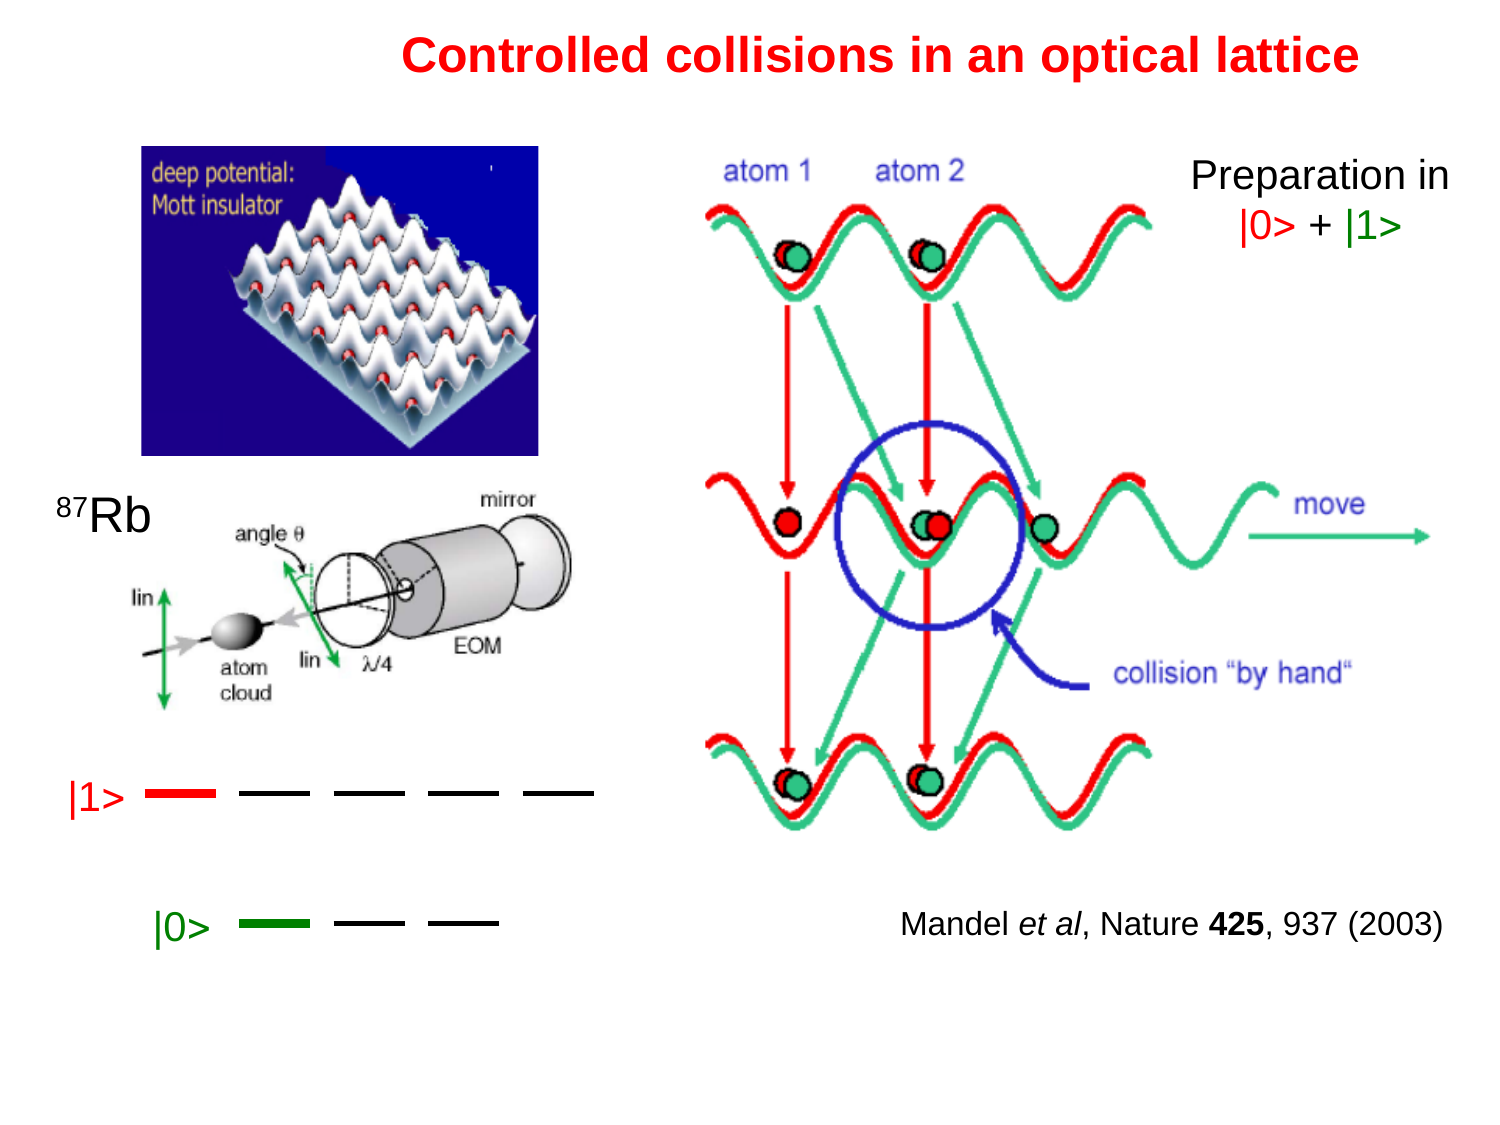

Controlled collisions in an optical lattice
Preparation in
|0> + |1>
87Rb
|1>
|0>
Mandel et al, Nature 425, 937 (2003)